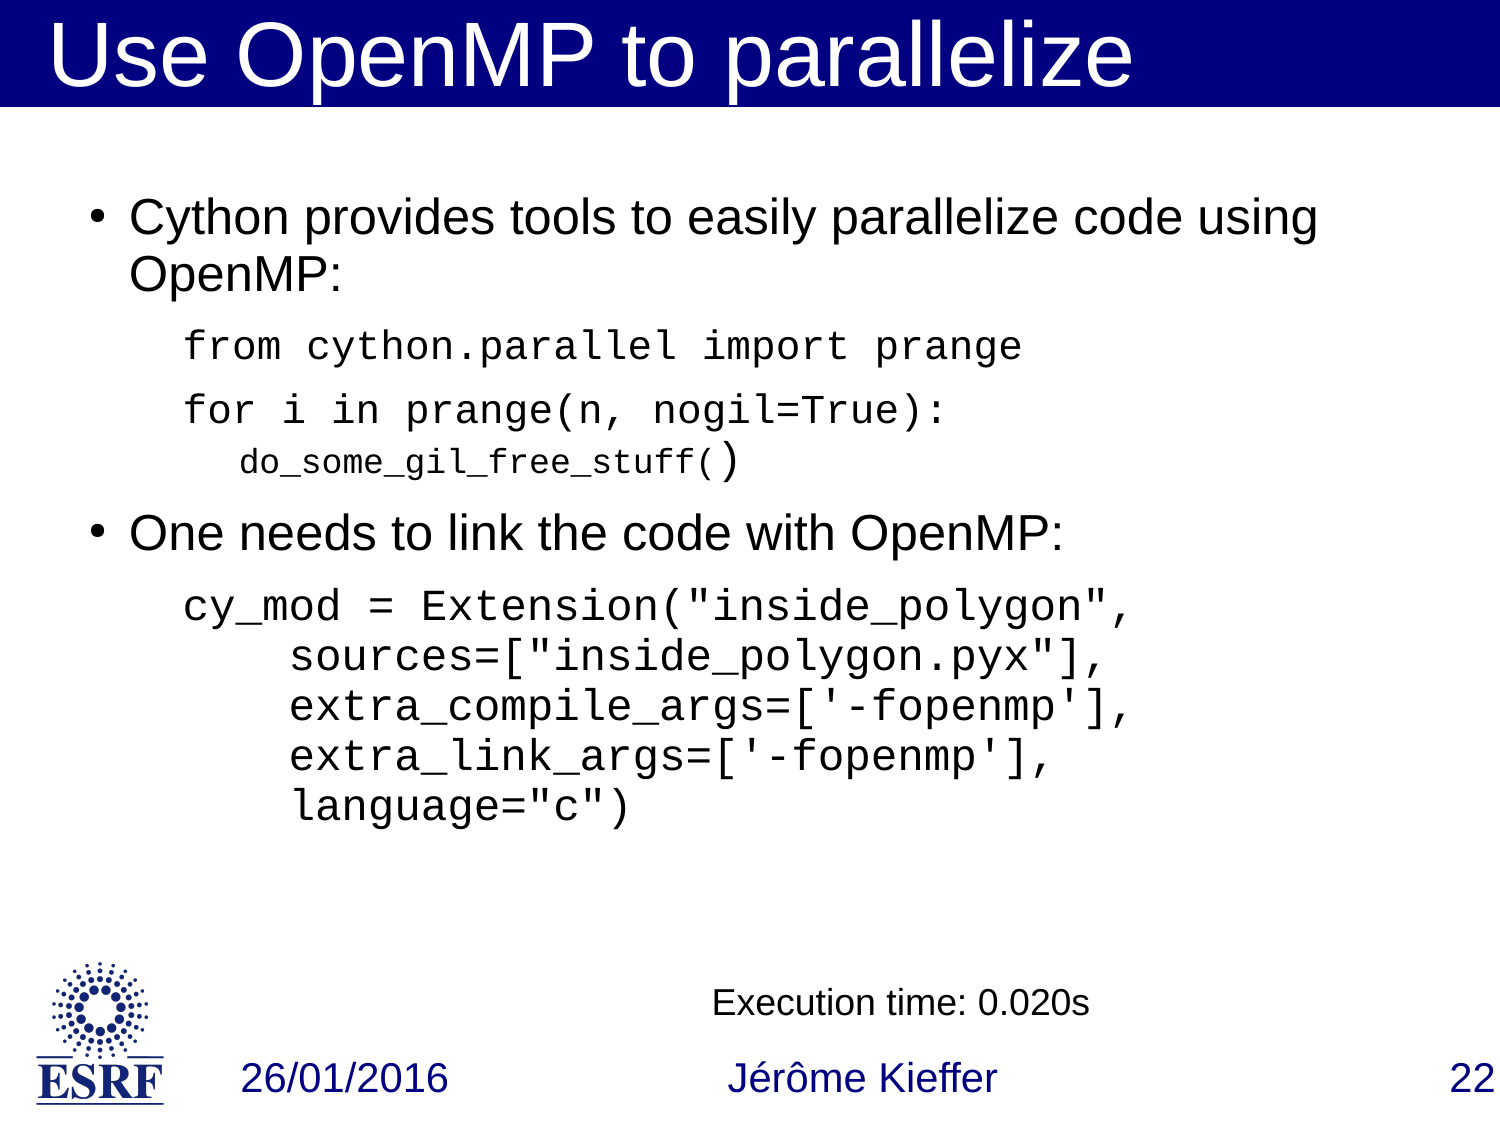

# Use OpenMP to parallelize
Cython provides tools to easily parallelize code using OpenMP:
from cython.parallel import prange
for i in prange(n, nogil=True):
	do_some_gil_free_stuff()
One needs to link the code with OpenMP:
cy_mod = Extension("inside_polygon",
 sources=["inside_polygon.pyx"],
 extra_compile_args=['-fopenmp'],
 extra_link_args=['-fopenmp'],
 language="c")
Execution time: 0.020s
26/01/2016
Jérôme Kieffer
22